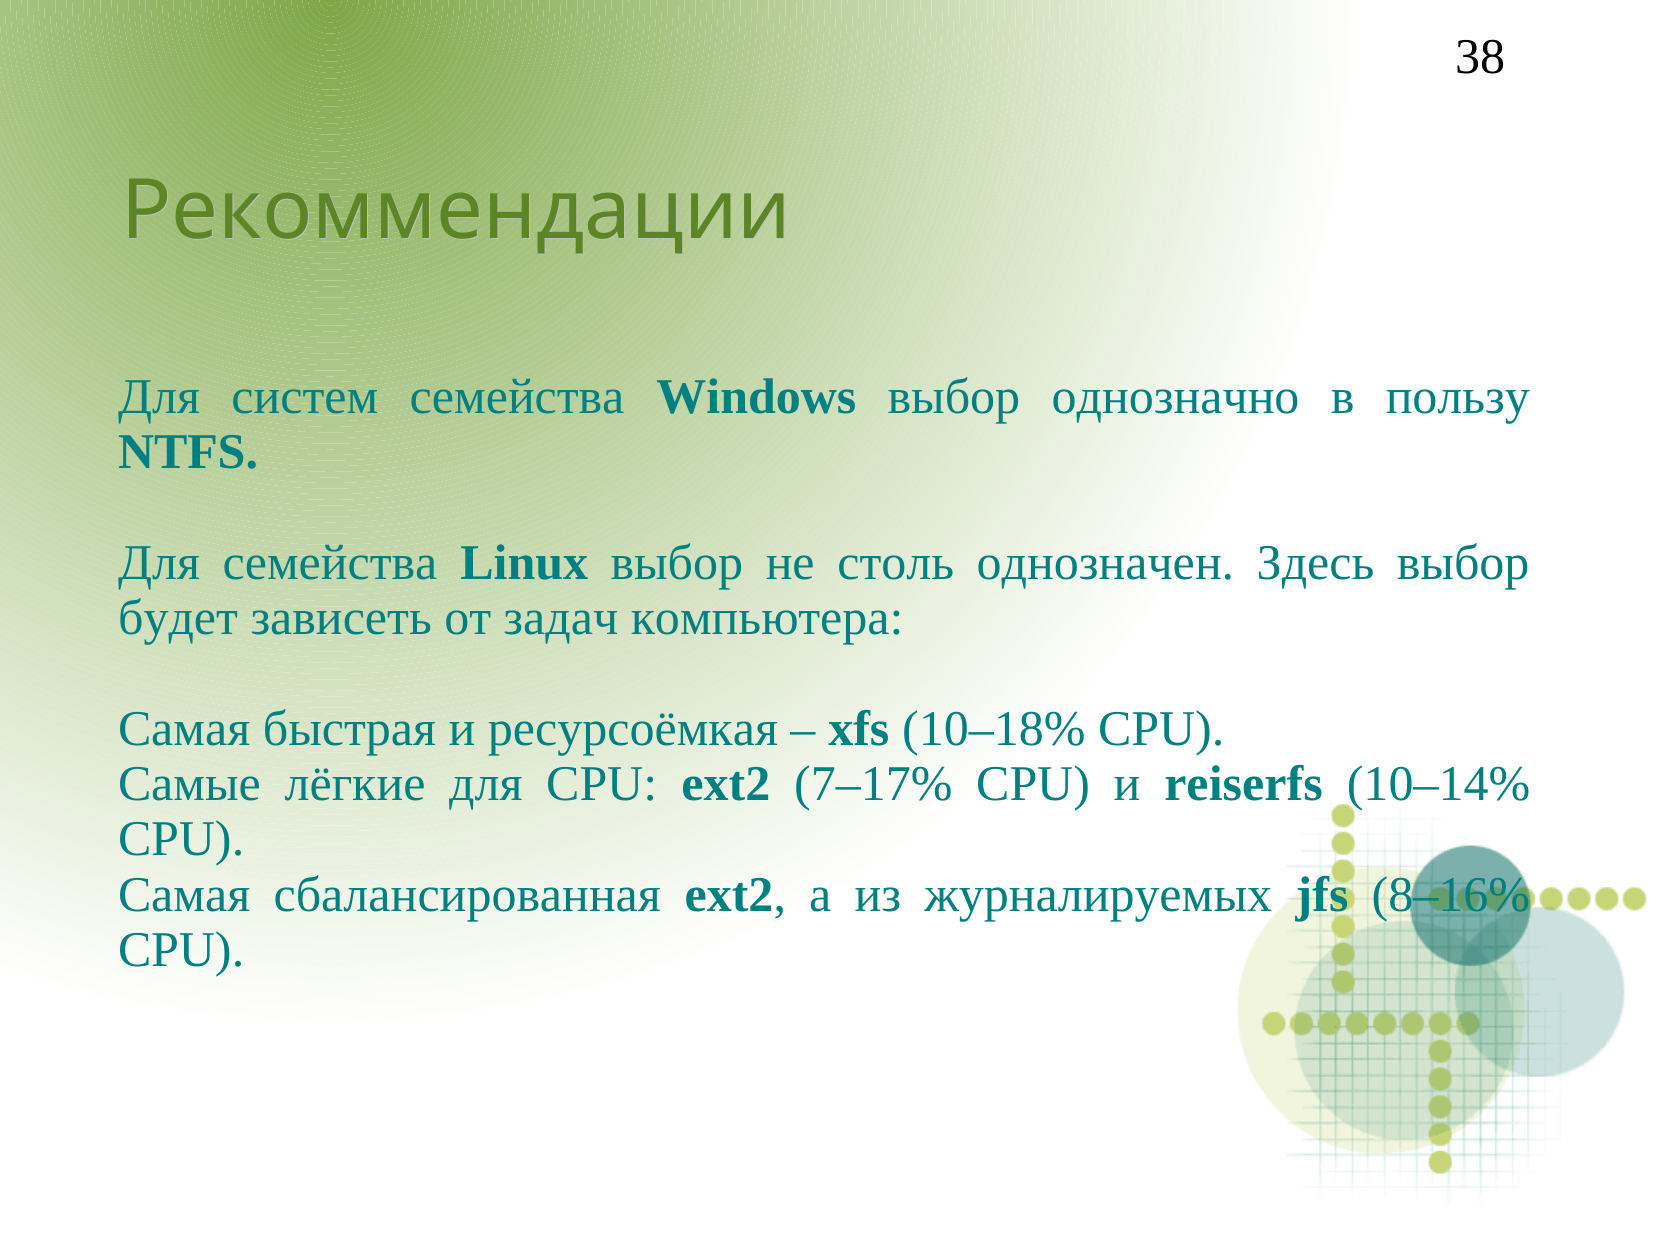

# Рекоммендации
Для систем семейства Windows выбор однозначно в пользу NTFS.
Для семейства Linux выбор не столь однозначен. Здесь выбор будет зависеть от задач компьютера:
Самая быстрая и ресурсоёмкая – xfs (10–18% CPU).
Самые лёгкие для CPU: ext2 (7–17% CPU) и reiserfs (10–14% CPU).
Самая сбалансированная ext2, а из журналируемых jfs (8–16% CPU).